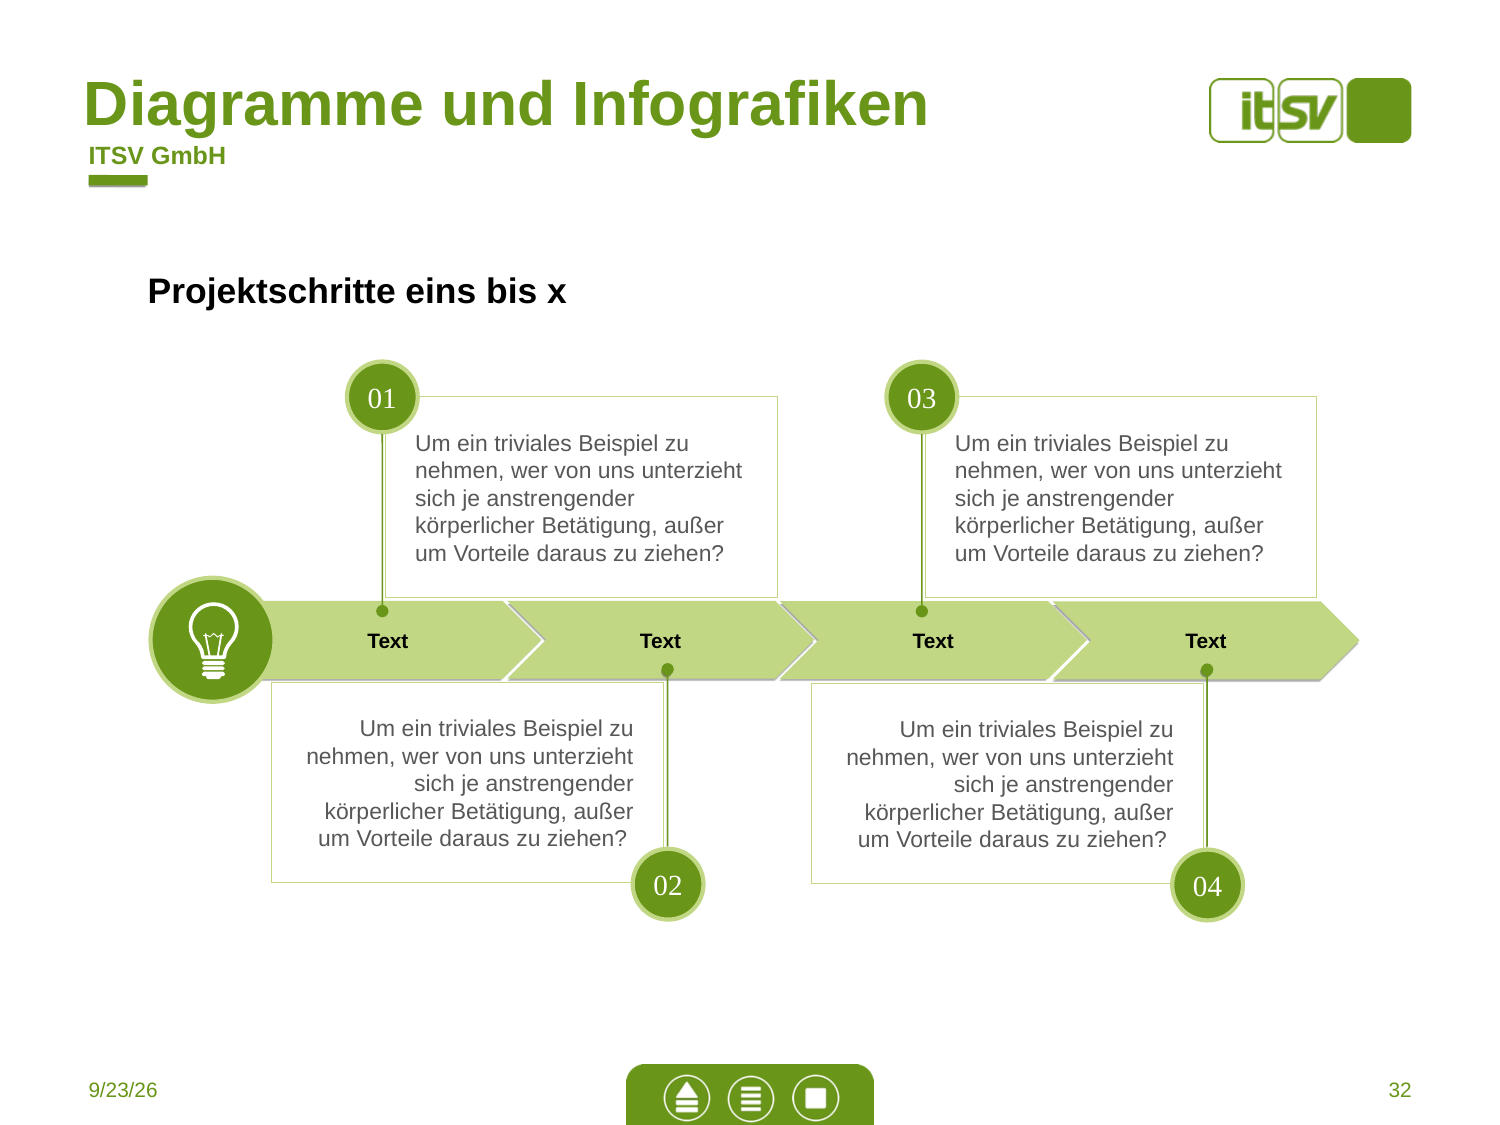

# Diagramme und Infografiken
Projektschritte eins bis x
01
03
Um ein triviales Beispiel zu nehmen, wer von uns unterzieht sich je anstrengender körperlicher Betätigung, außer um Vorteile daraus zu ziehen?
Um ein triviales Beispiel zu nehmen, wer von uns unterzieht sich je anstrengender körperlicher Betätigung, außer um Vorteile daraus zu ziehen?
Text
Text
Text
Text
Um ein triviales Beispiel zu nehmen, wer von uns unterzieht sich je anstrengender körperlicher Betätigung, außer um Vorteile daraus zu ziehen?
Um ein triviales Beispiel zu nehmen, wer von uns unterzieht sich je anstrengender körperlicher Betätigung, außer um Vorteile daraus zu ziehen?
02
04